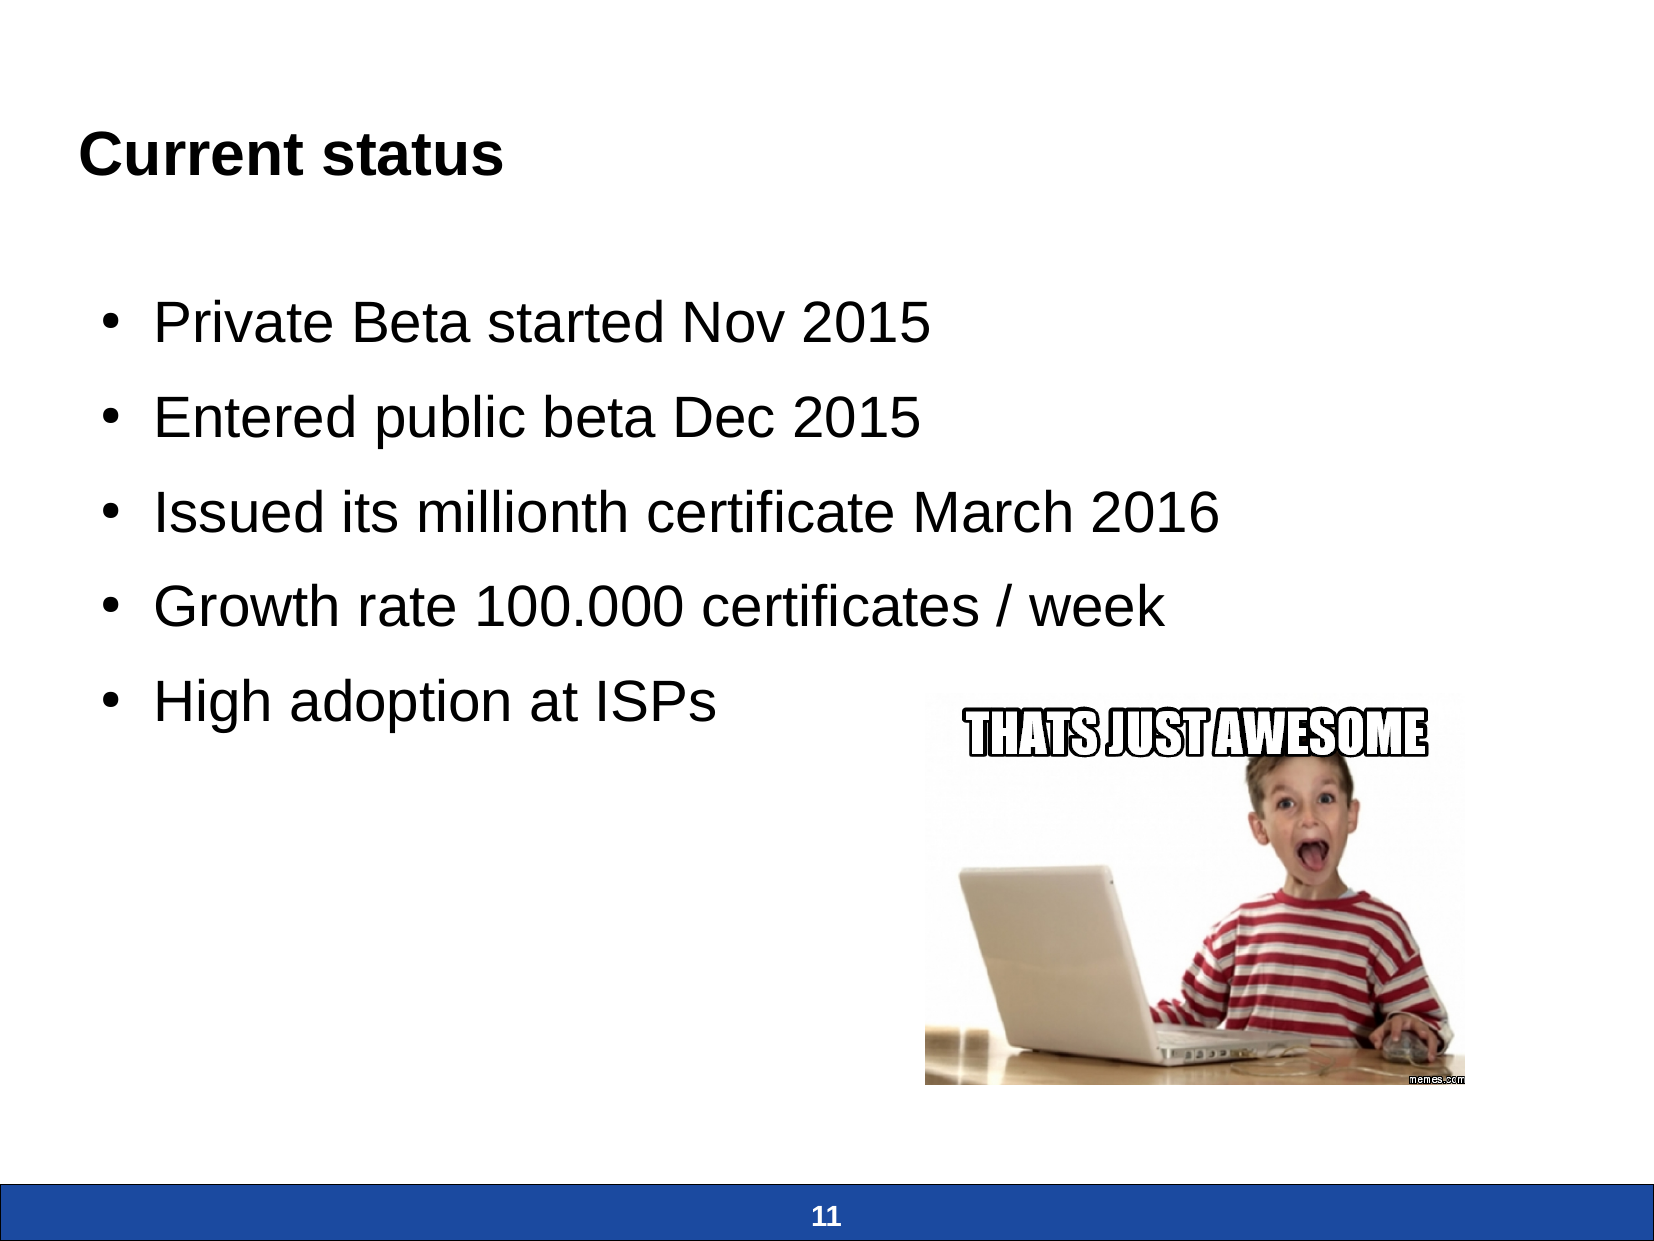

# Current status
Private Beta started Nov 2015
Entered public beta Dec 2015
Issued its millionth certificate March 2016
Growth rate 100.000 certificates / week
High adoption at ISPs
11